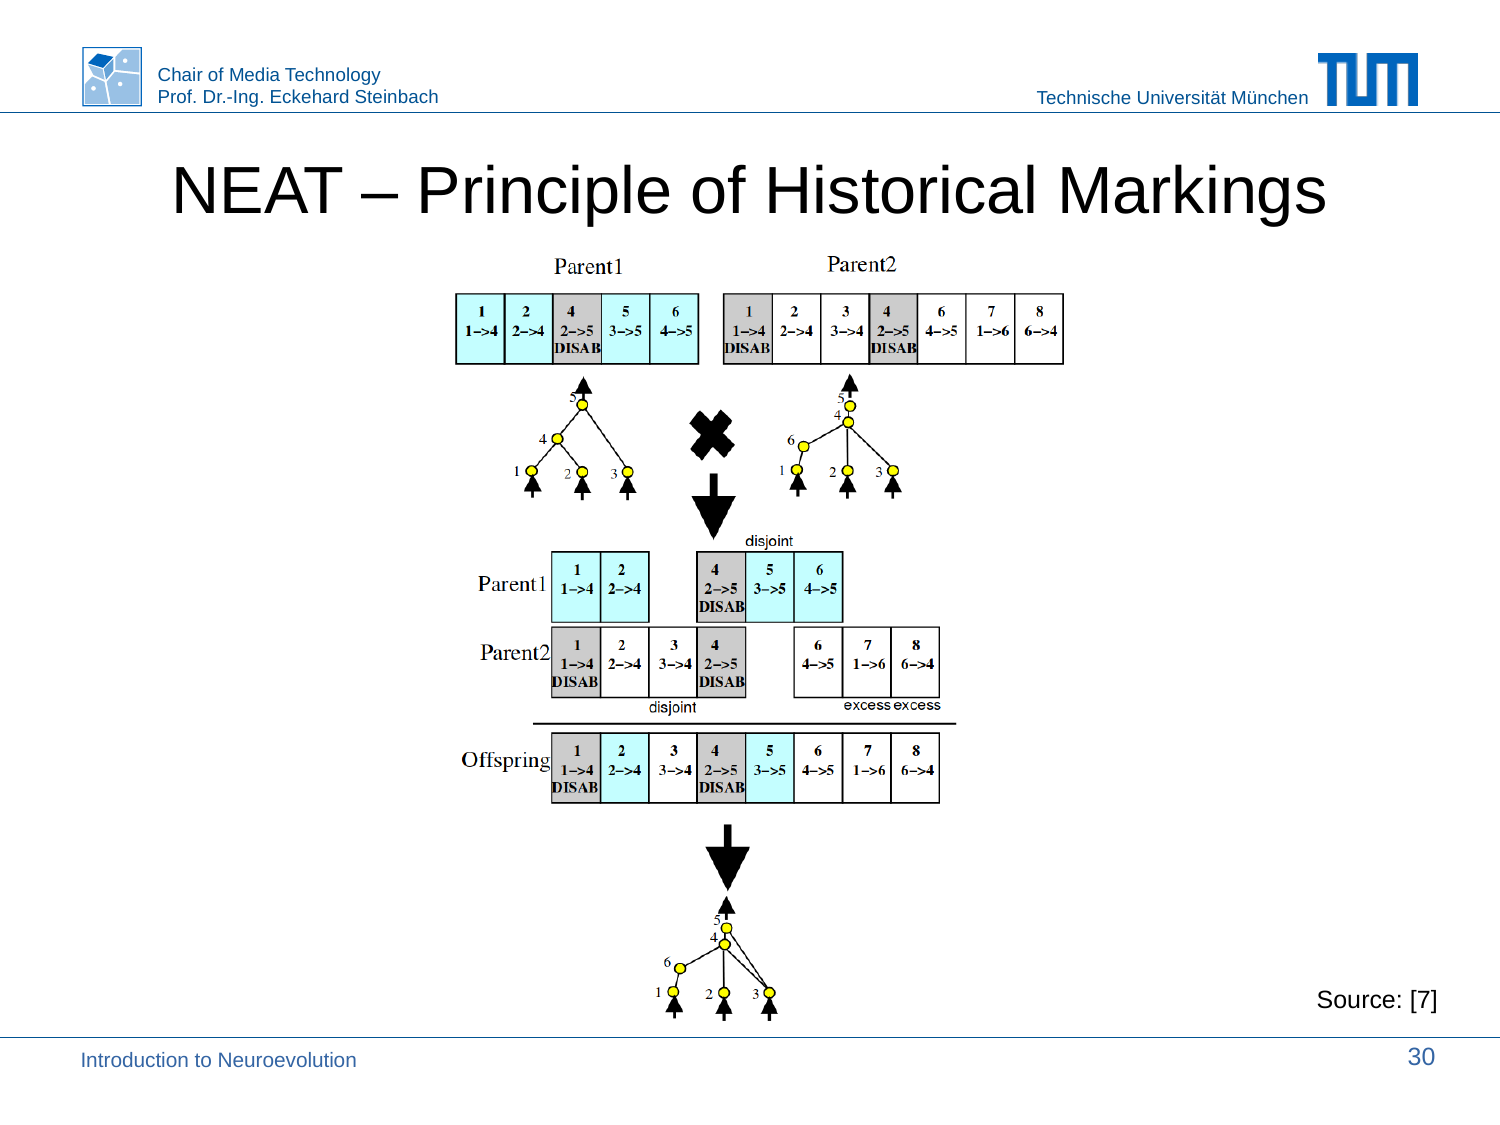

# NEAT – Principle of Historical Markings
Source: [7]
Introduction to Neuroevolution